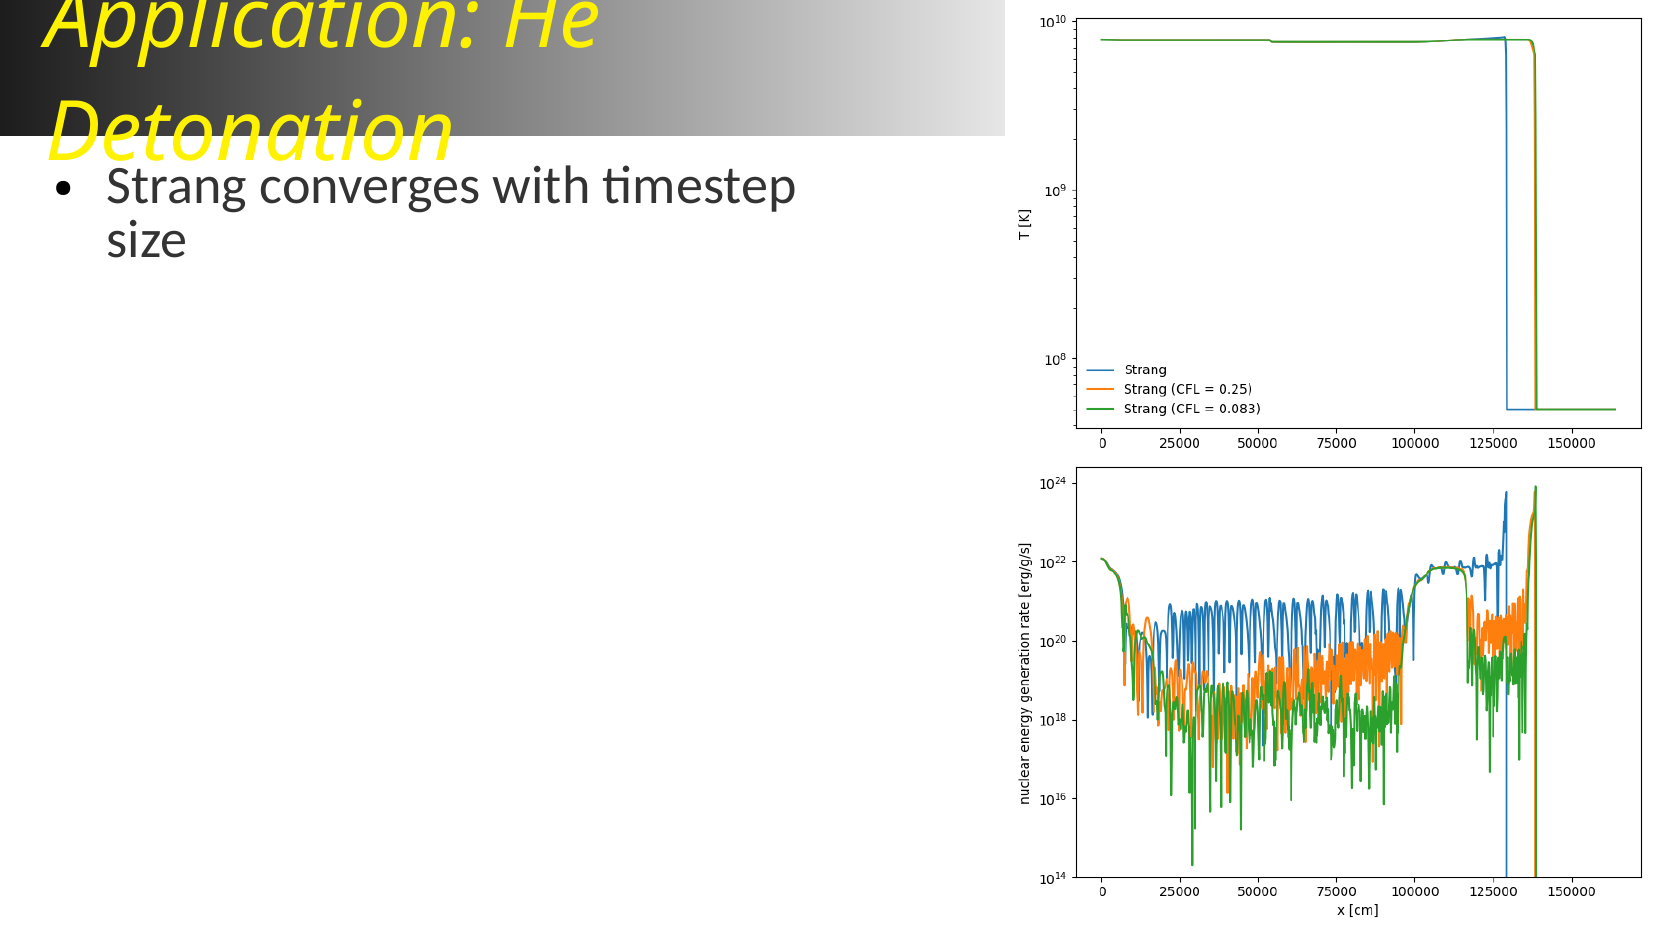

# Application: He Detonation
Strang converges with timestep size